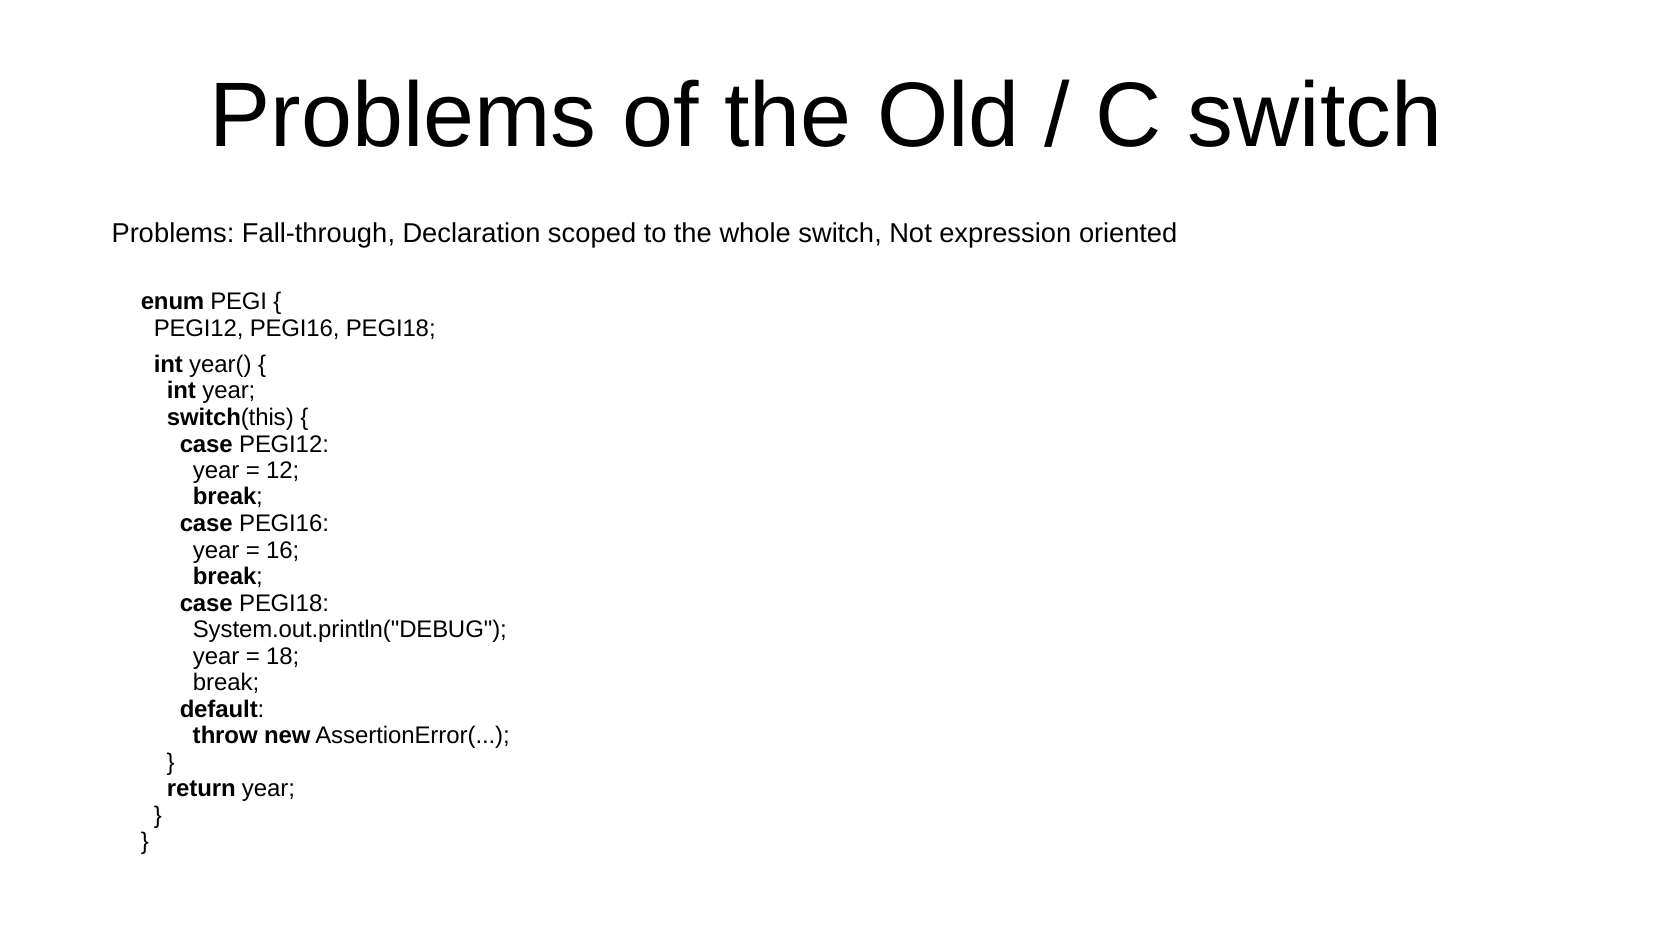

# Problems of the Old / C switch
Problems: Fall-through, Declaration scoped to the whole switch, Not expression oriented
enum PEGI {
 PEGI12, PEGI16, PEGI18;
 int year() {
 int year;
 switch(this) {
 case PEGI12:
 year = 12;
 break;
 case PEGI16:
 year = 16;
 break;
 case PEGI18:
 System.out.println("DEBUG");
 year = 18;
 break;
 default:
 throw new AssertionError(...);
 }
 return year;
 }
}